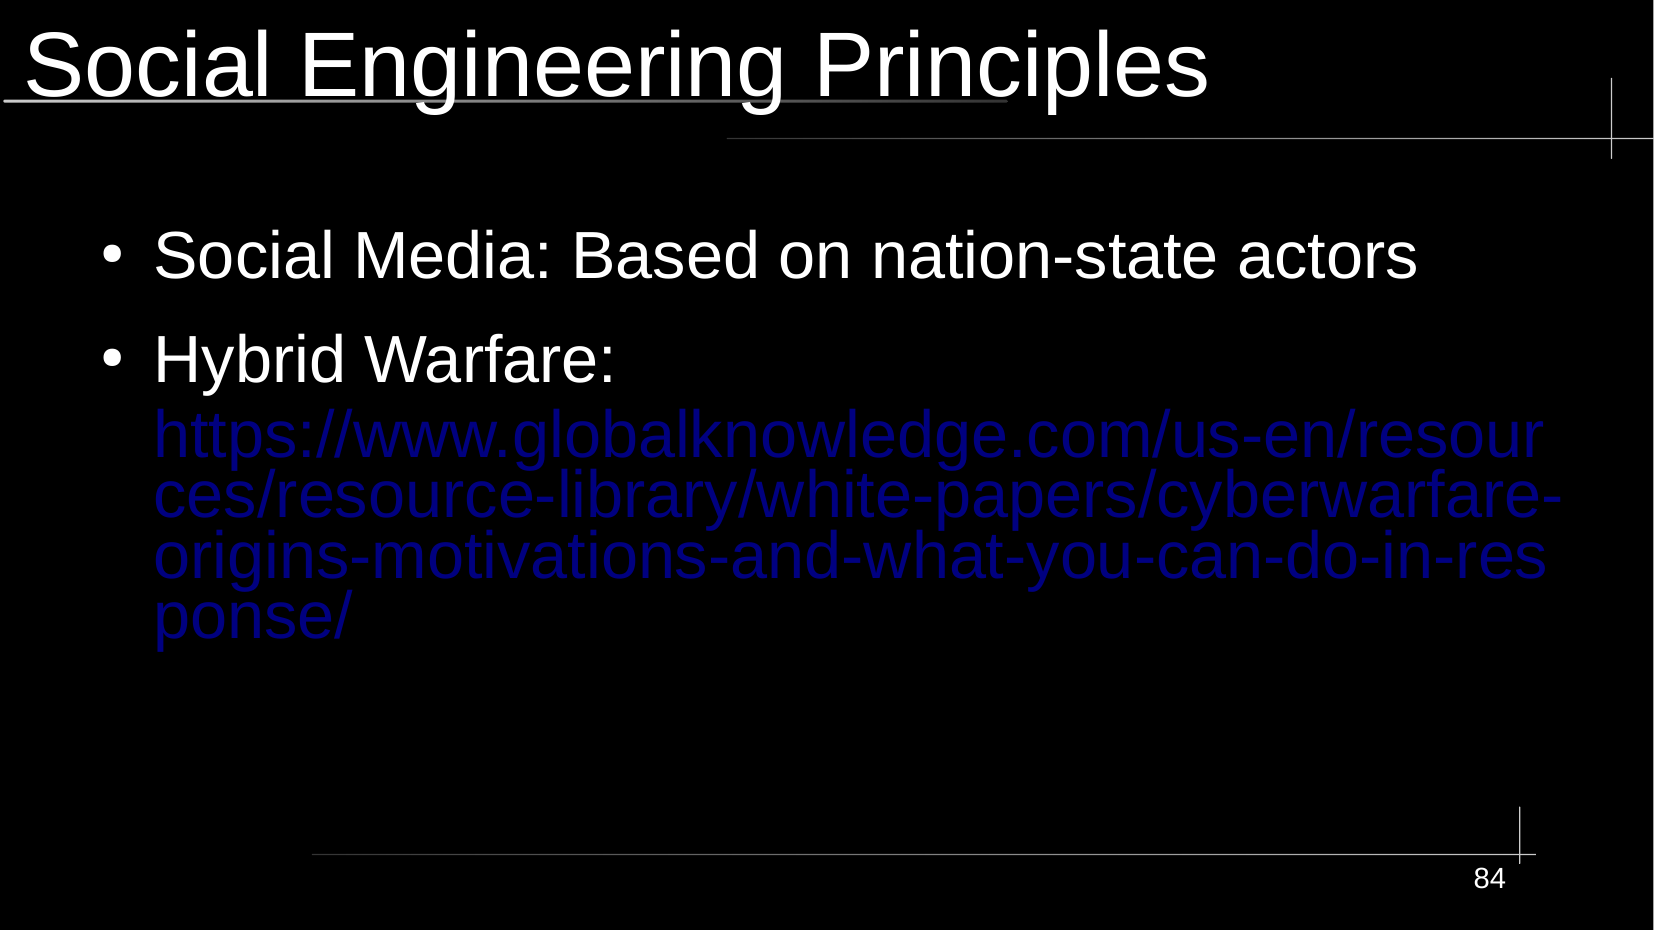

# Social Engineering Principles
Social Media: Based on nation-state actors
Hybrid Warfare: https://www.globalknowledge.com/us-en/resources/resource-library/white-papers/cyberwarfare-origins-motivations-and-what-you-can-do-in-response/
84